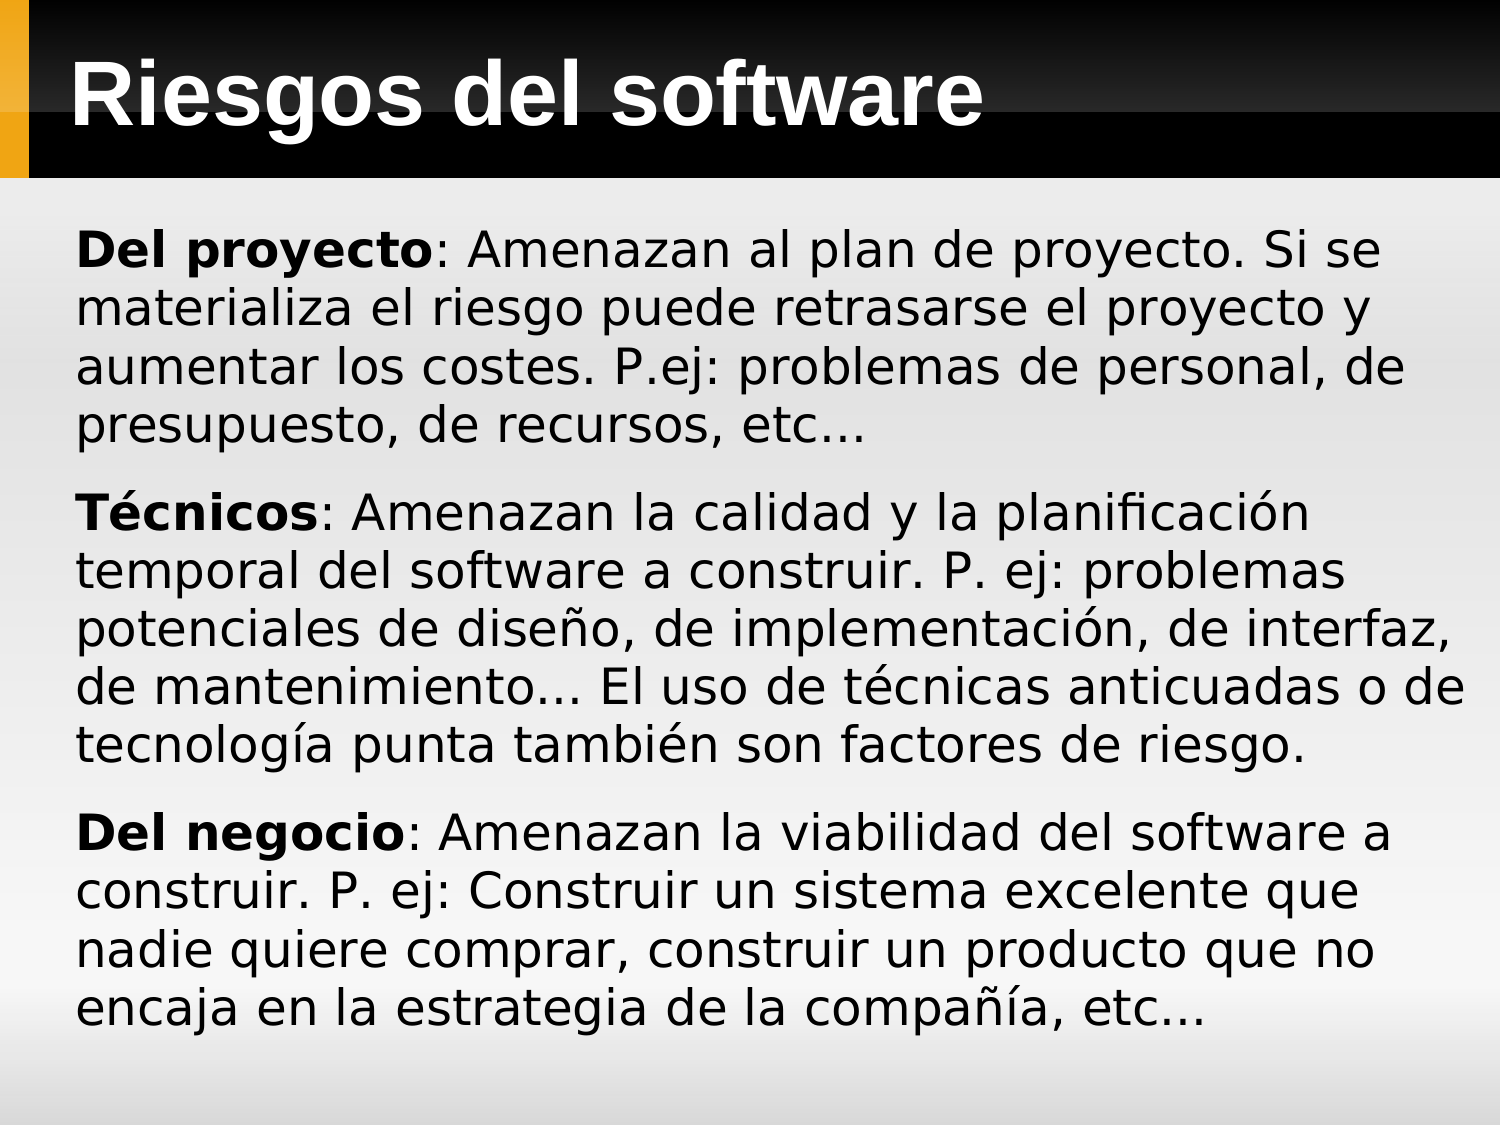

# Riesgos del software
Del proyecto: Amenazan al plan de proyecto. Si se materializa el riesgo puede retrasarse el proyecto y aumentar los costes. P.ej: problemas de personal, de presupuesto, de recursos, etc...
Técnicos: Amenazan la calidad y la planificación temporal del software a construir. P. ej: problemas potenciales de diseño, de implementación, de interfaz, de mantenimiento... El uso de técnicas anticuadas o de tecnología punta también son factores de riesgo.
Del negocio: Amenazan la viabilidad del software a construir. P. ej: Construir un sistema excelente que nadie quiere comprar, construir un producto que no encaja en la estrategia de la compañía, etc...